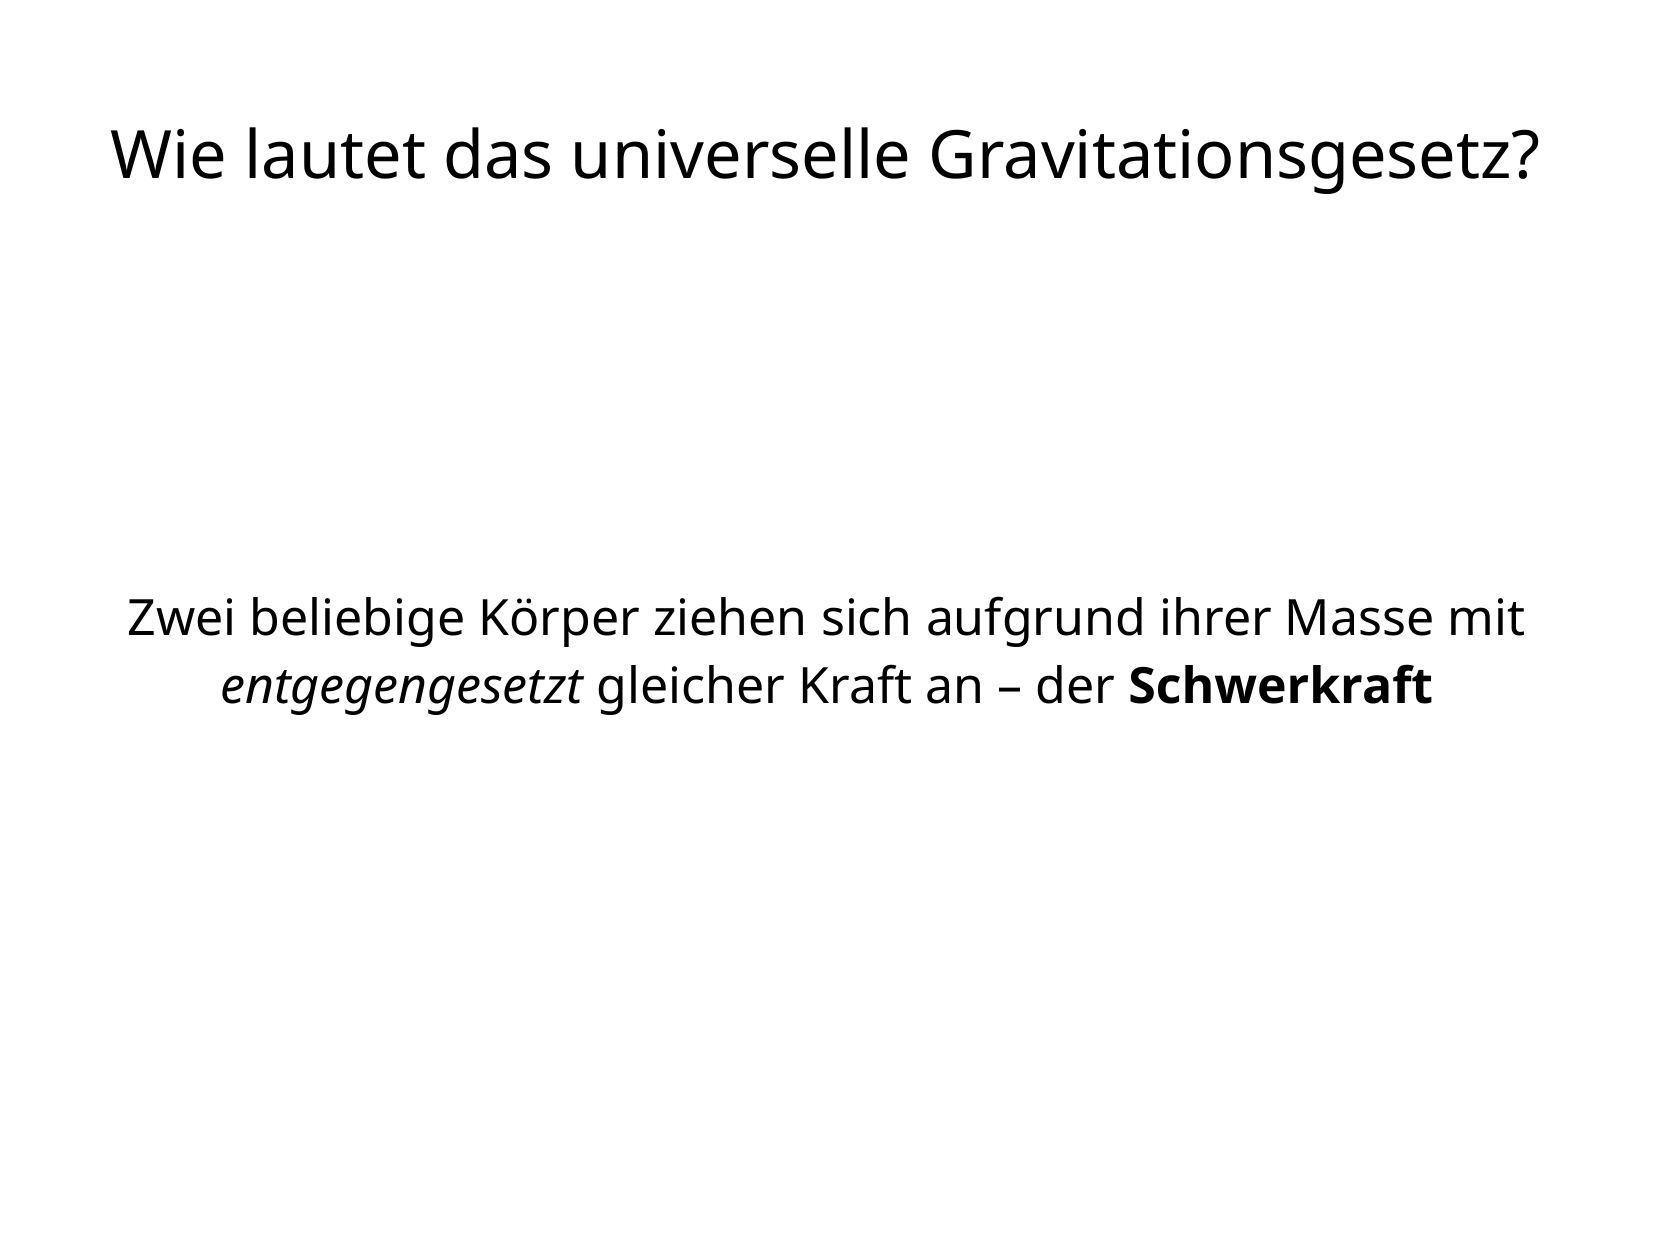

# Wie lautet das universelle Gravitationsgesetz?
Zwei beliebige Körper ziehen sich aufgrund ihrer Masse mit entgegengesetzt gleicher Kraft an – der Schwerkraft